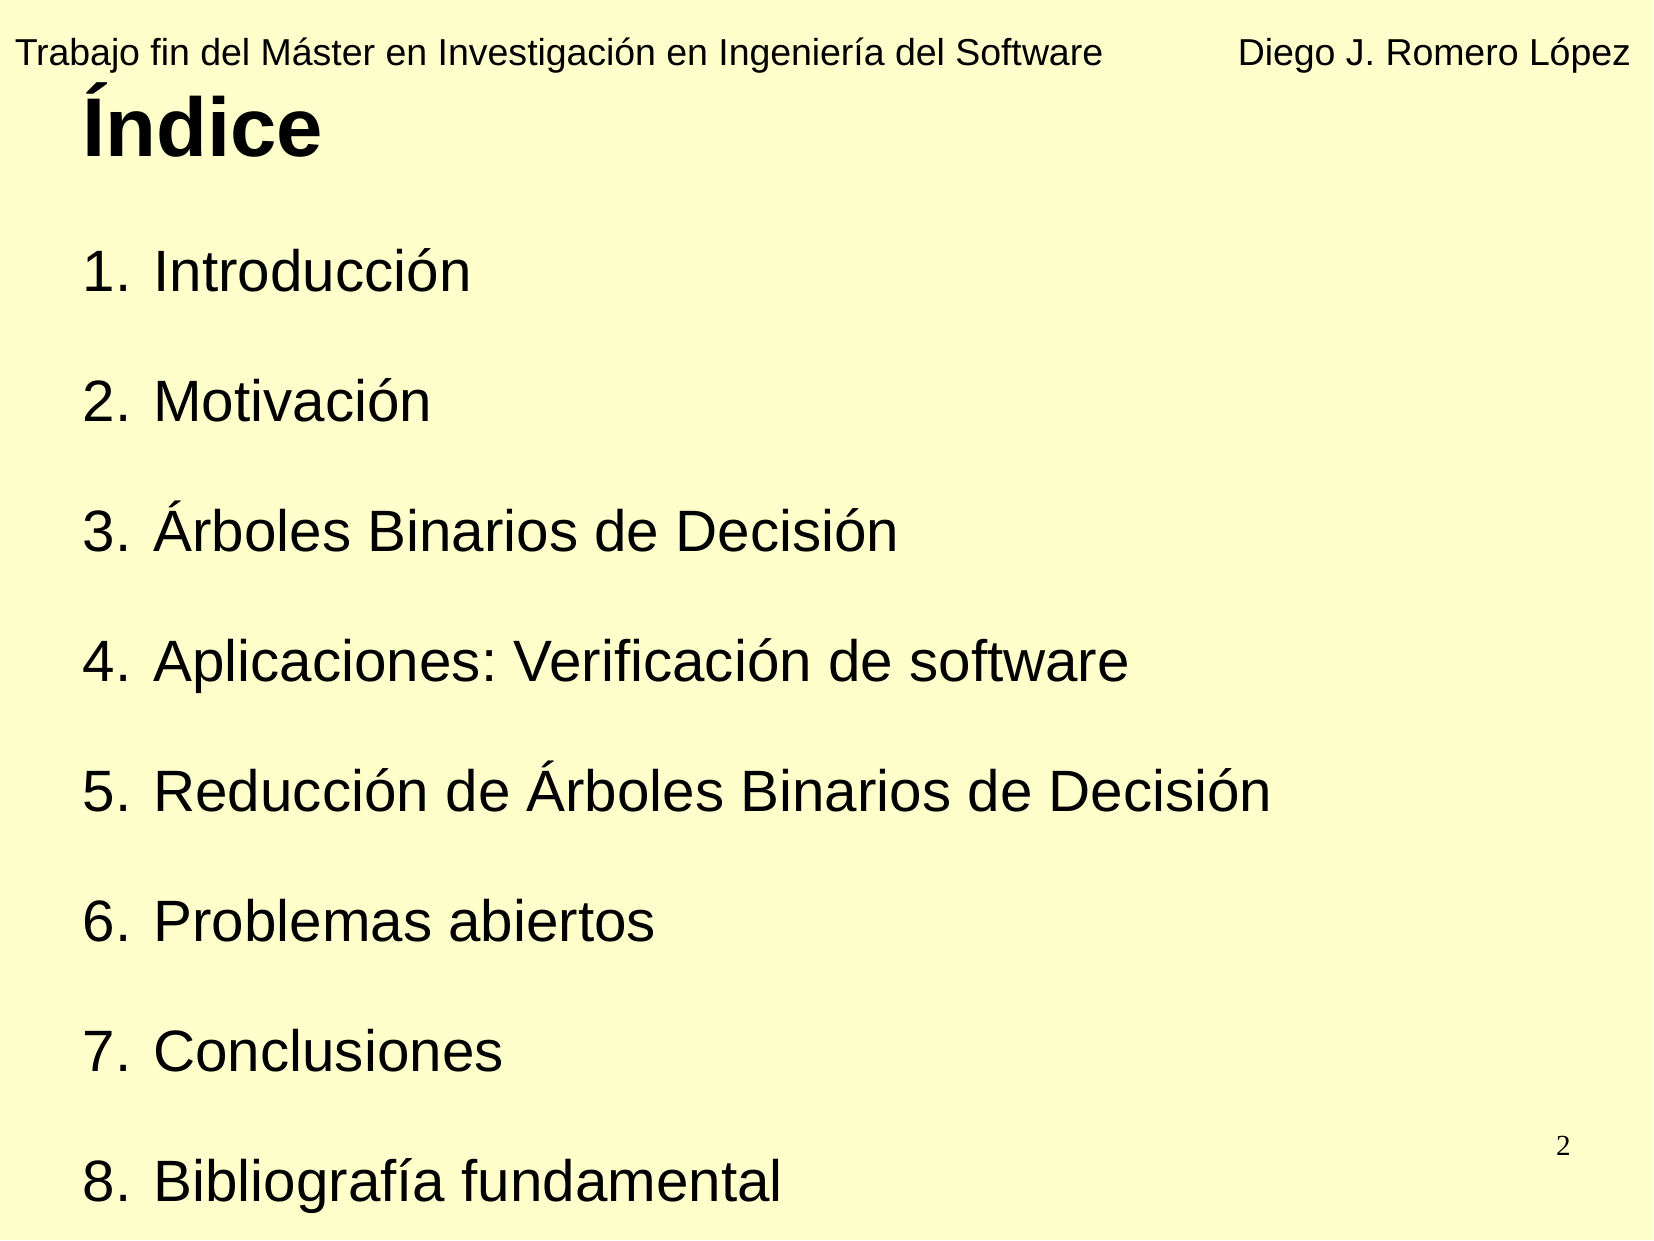

# Índice
Introducción
Motivación
Árboles Binarios de Decisión
Aplicaciones: Verificación de software
Reducción de Árboles Binarios de Decisión
Problemas abiertos
Conclusiones
Bibliografía fundamental
2